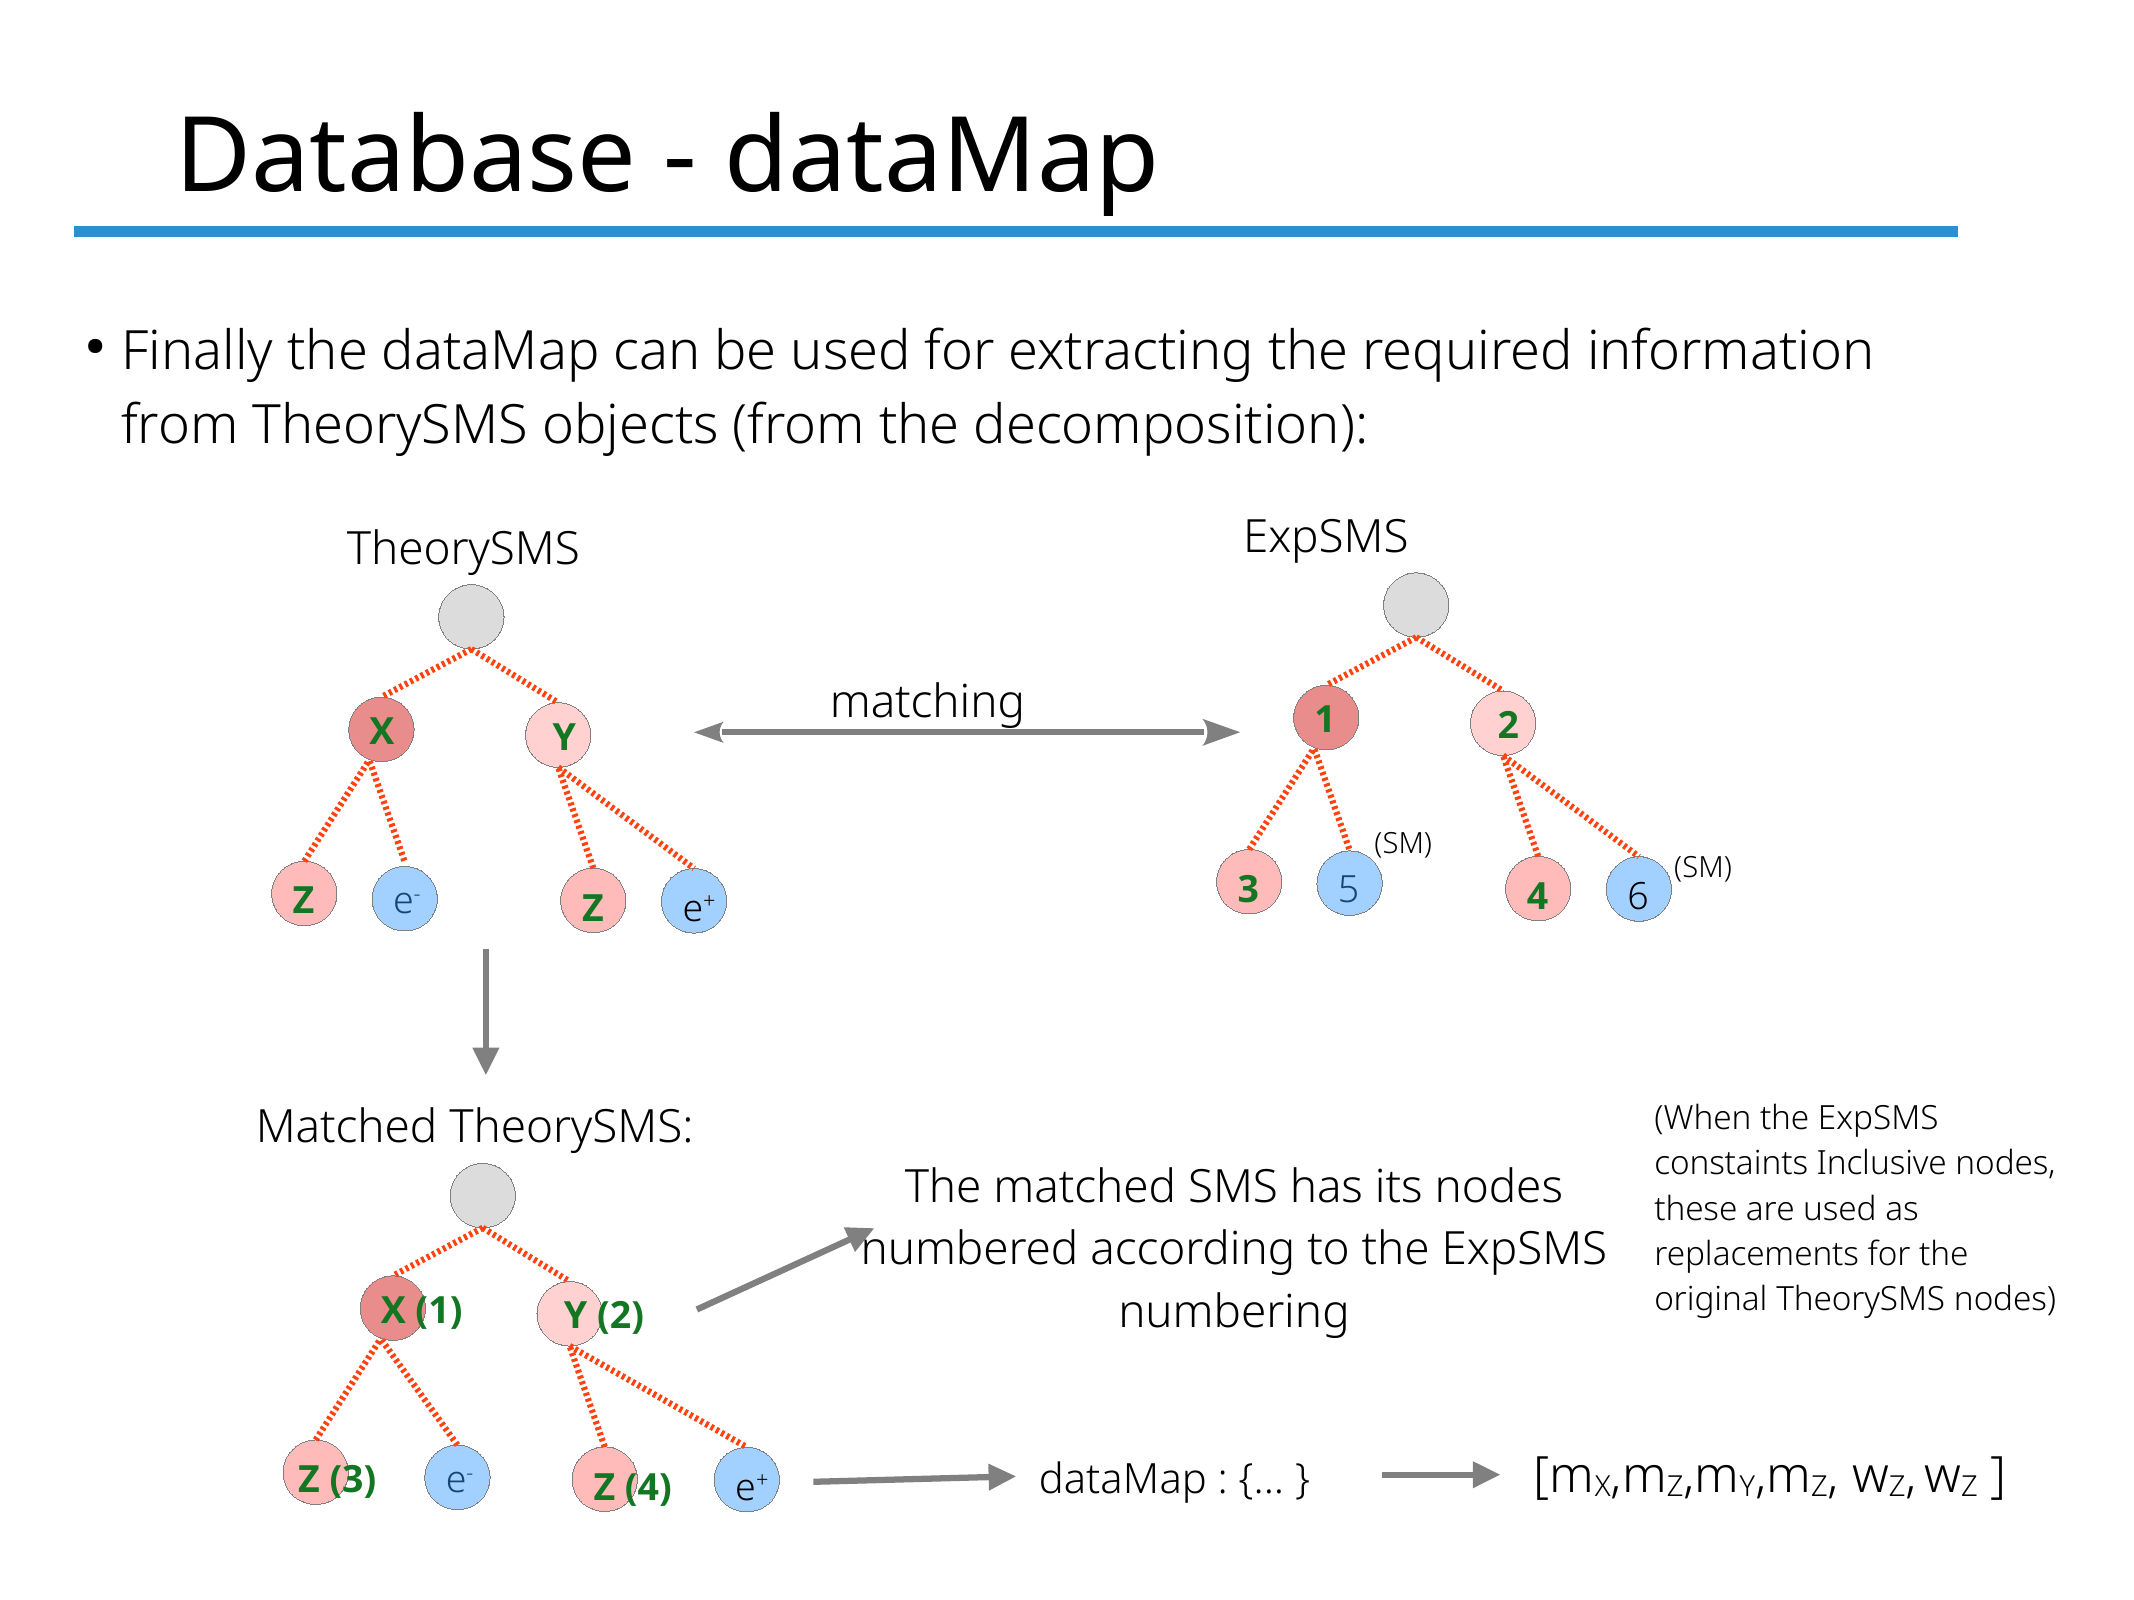

Database - dataMap
Finally the dataMap can be used for extracting the required information from TheorySMS objects (from the decomposition):
ExpSMS
TheorySMS
matching
1
2
X
Y
(SM)
(SM)
3
5
4
6
Z
e-
Z
e+
Matched TheorySMS:
(When the ExpSMS constaints Inclusive nodes, these are used as replacements for the original TheorySMS nodes)
The matched SMS has its nodes numbered according to the ExpSMS numbering
X (1)
Y (2)
[mX,mZ,mY,mZ, wZ, wZ ]
dataMap : {... }
Z (3)
e-
Z (4)
e+